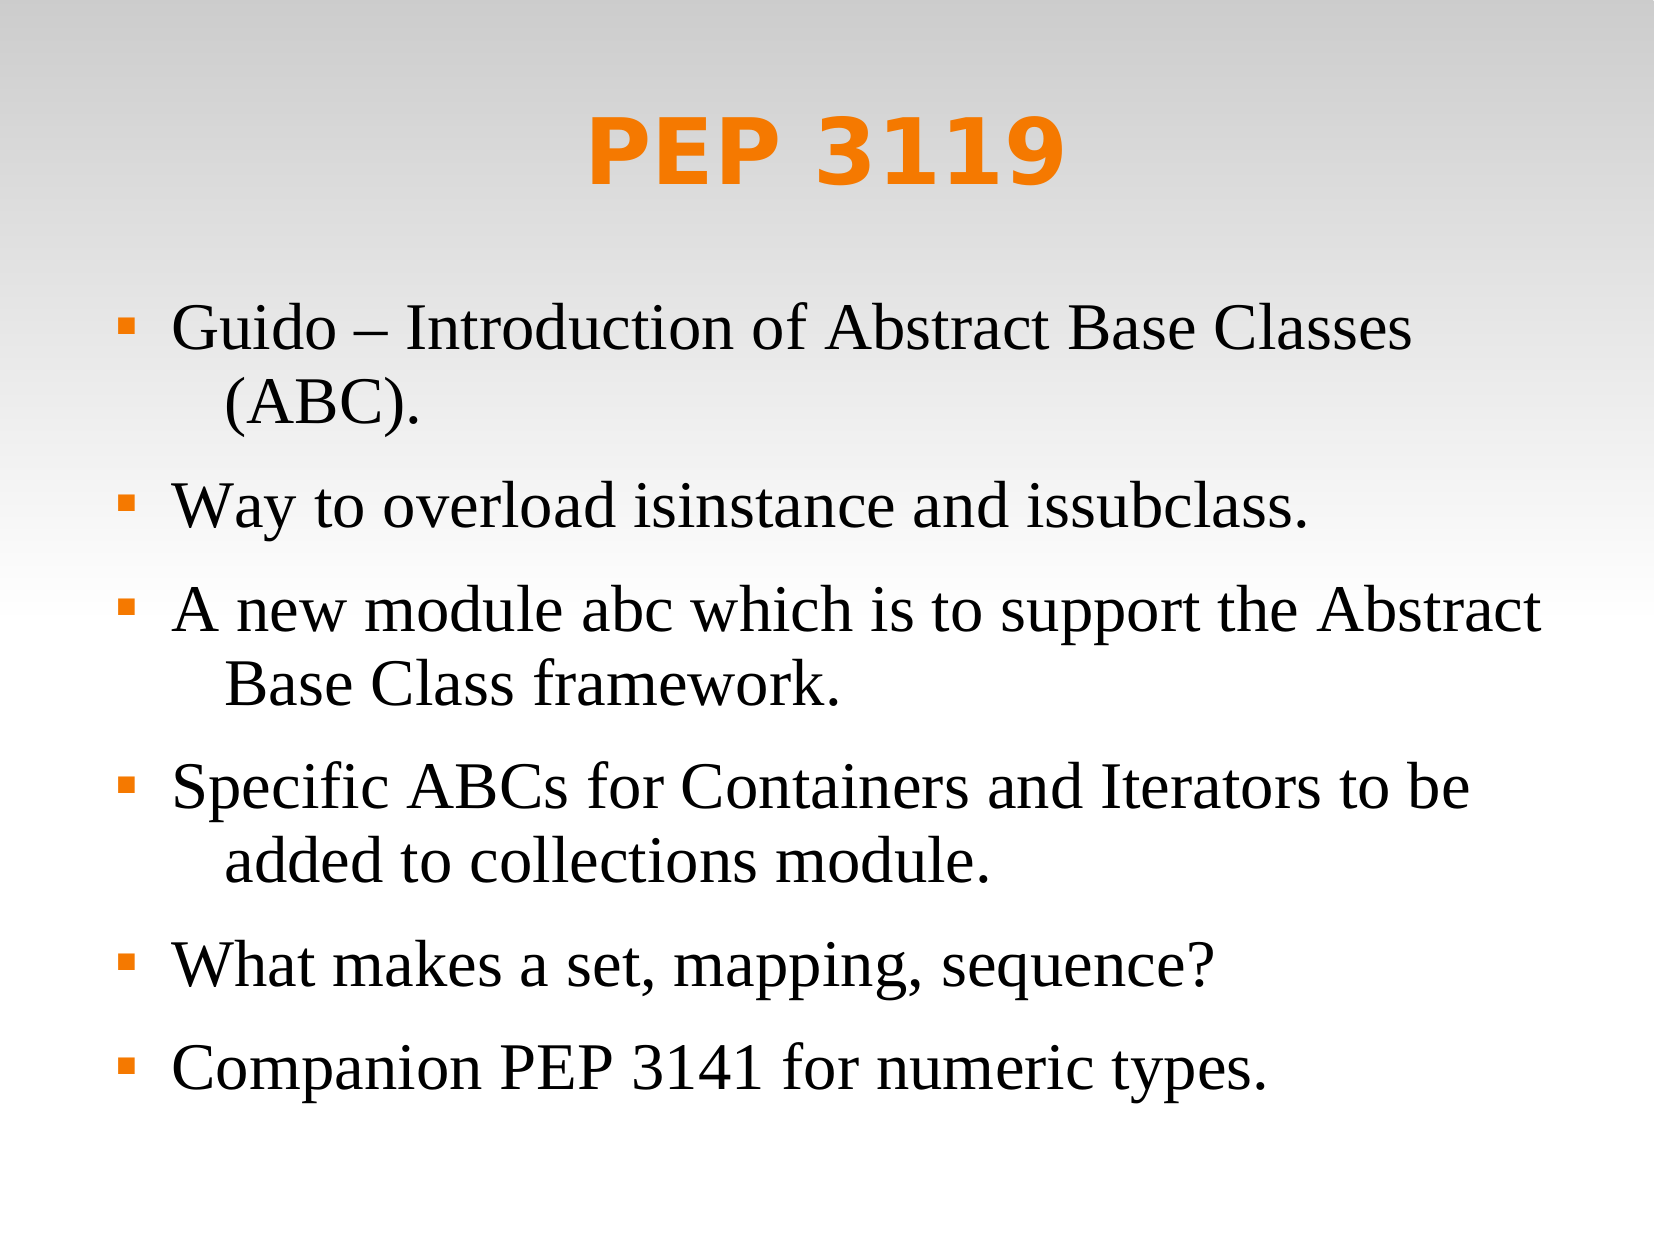

# PEP 3119
Guido – Introduction of Abstract Base Classes (ABC).
Way to overload isinstance and issubclass.
A new module abc which is to support the Abstract Base Class framework.
Specific ABCs for Containers and Iterators to be added to collections module.
What makes a set, mapping, sequence?
Companion PEP 3141 for numeric types.